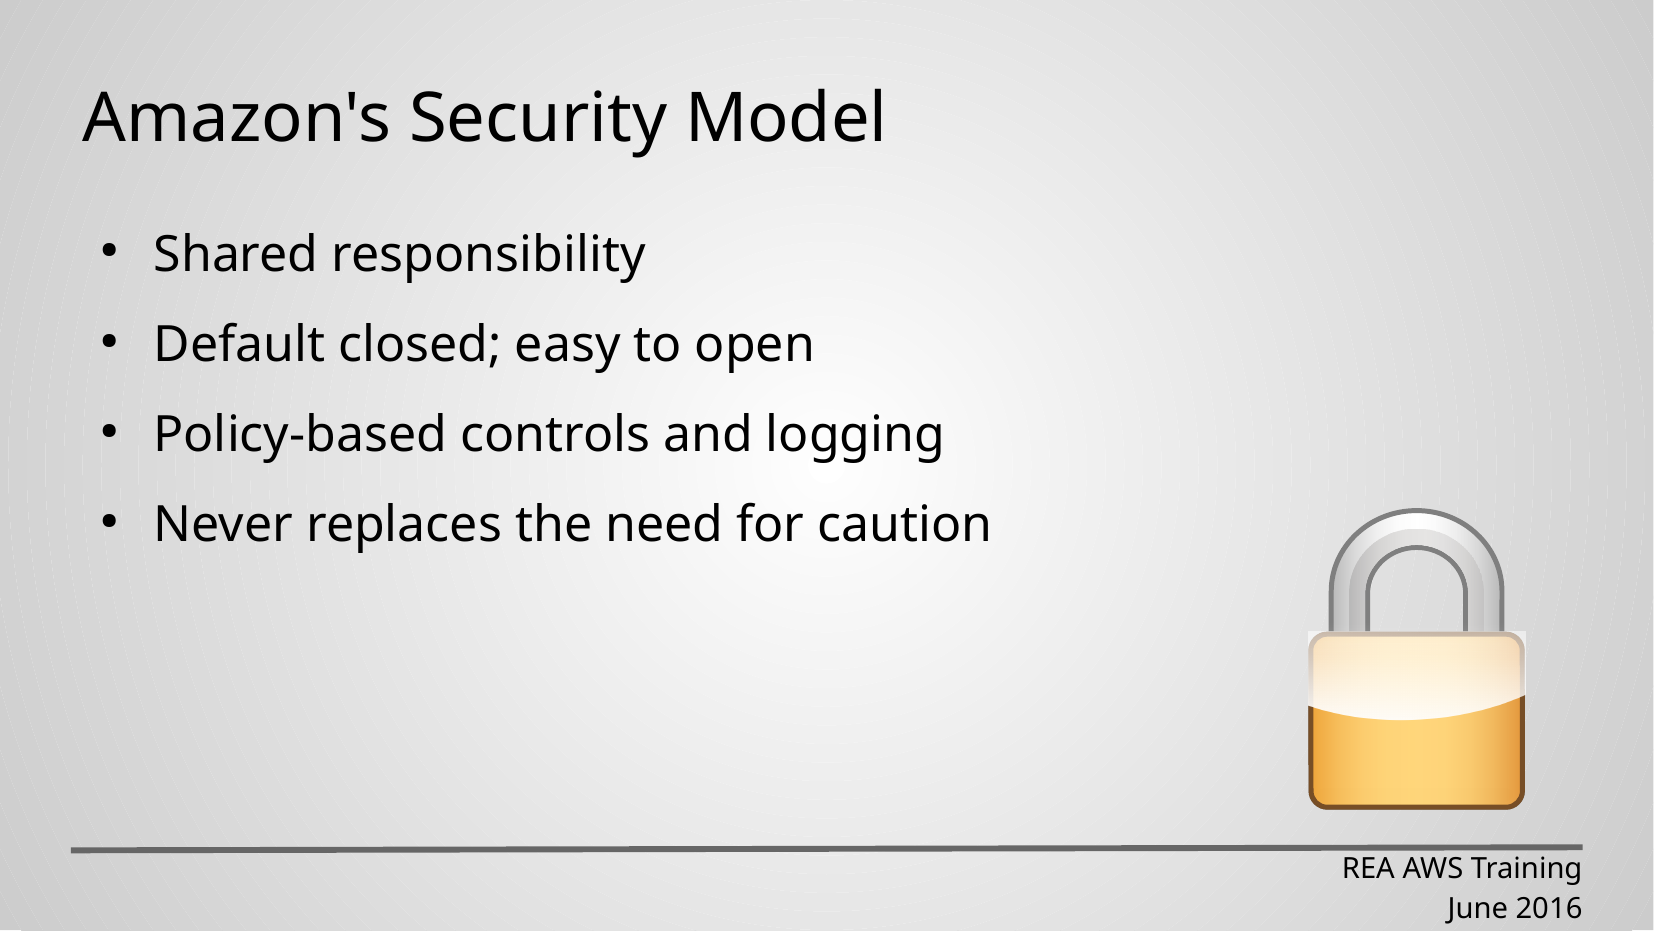

# Amazon's Security Model
Shared responsibility
Default closed; easy to open
Policy-based controls and logging
Never replaces the need for caution
REA AWS Training